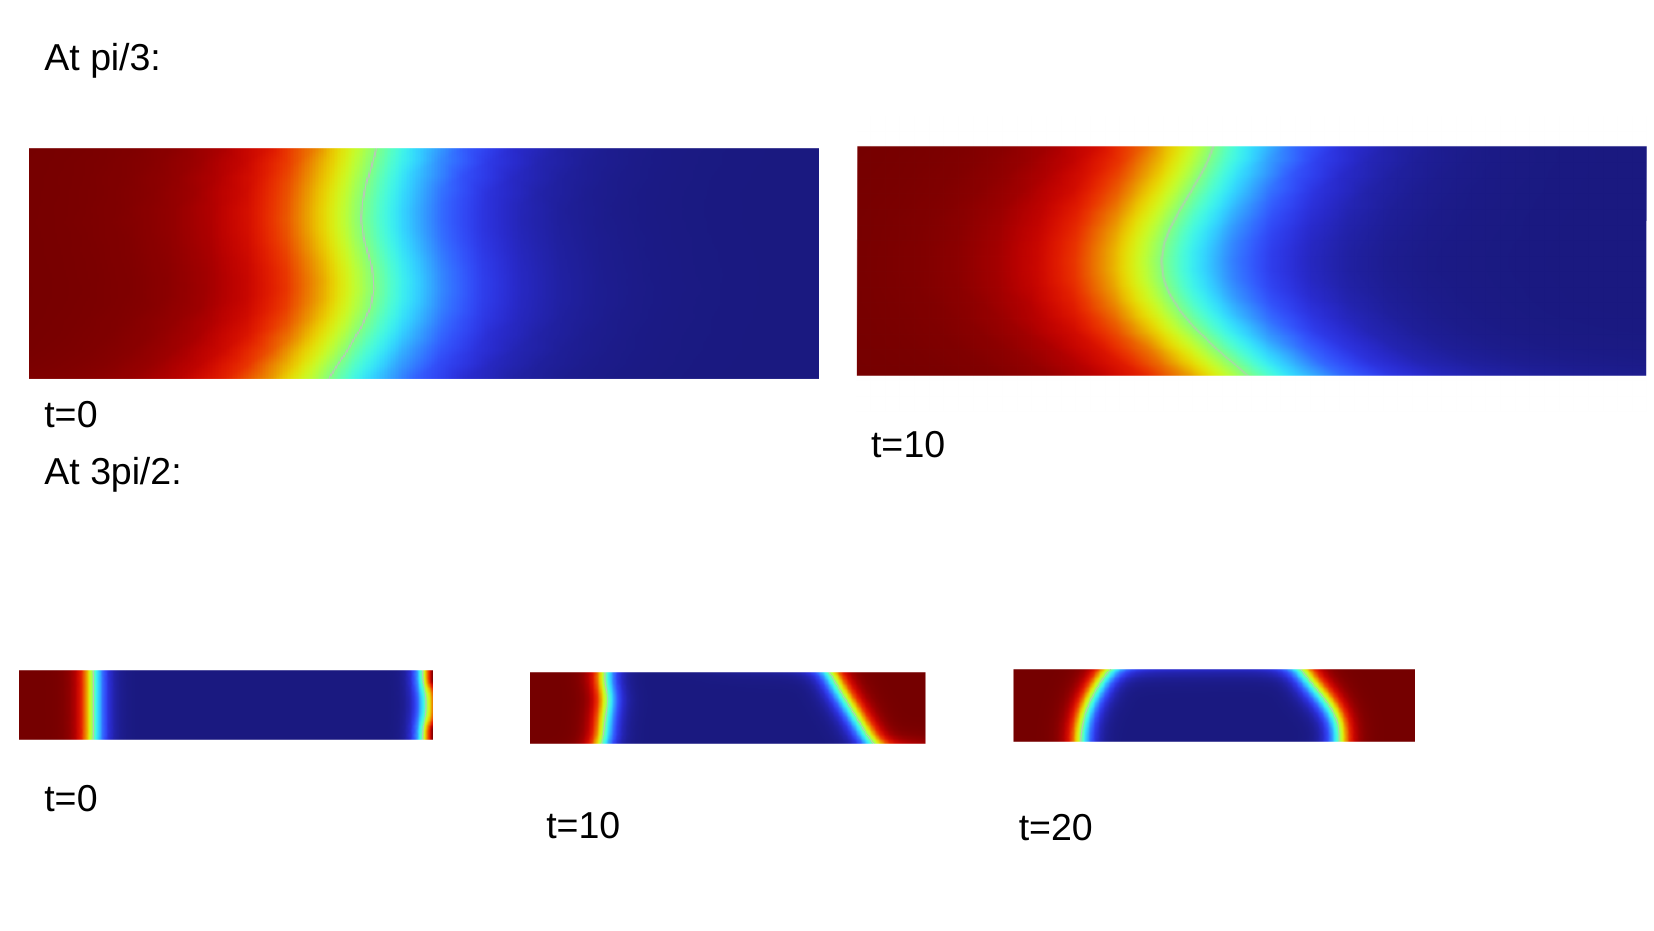

At pi/3:
t=0
t=10
At 3pi/2:
t=0
t=10
t=20